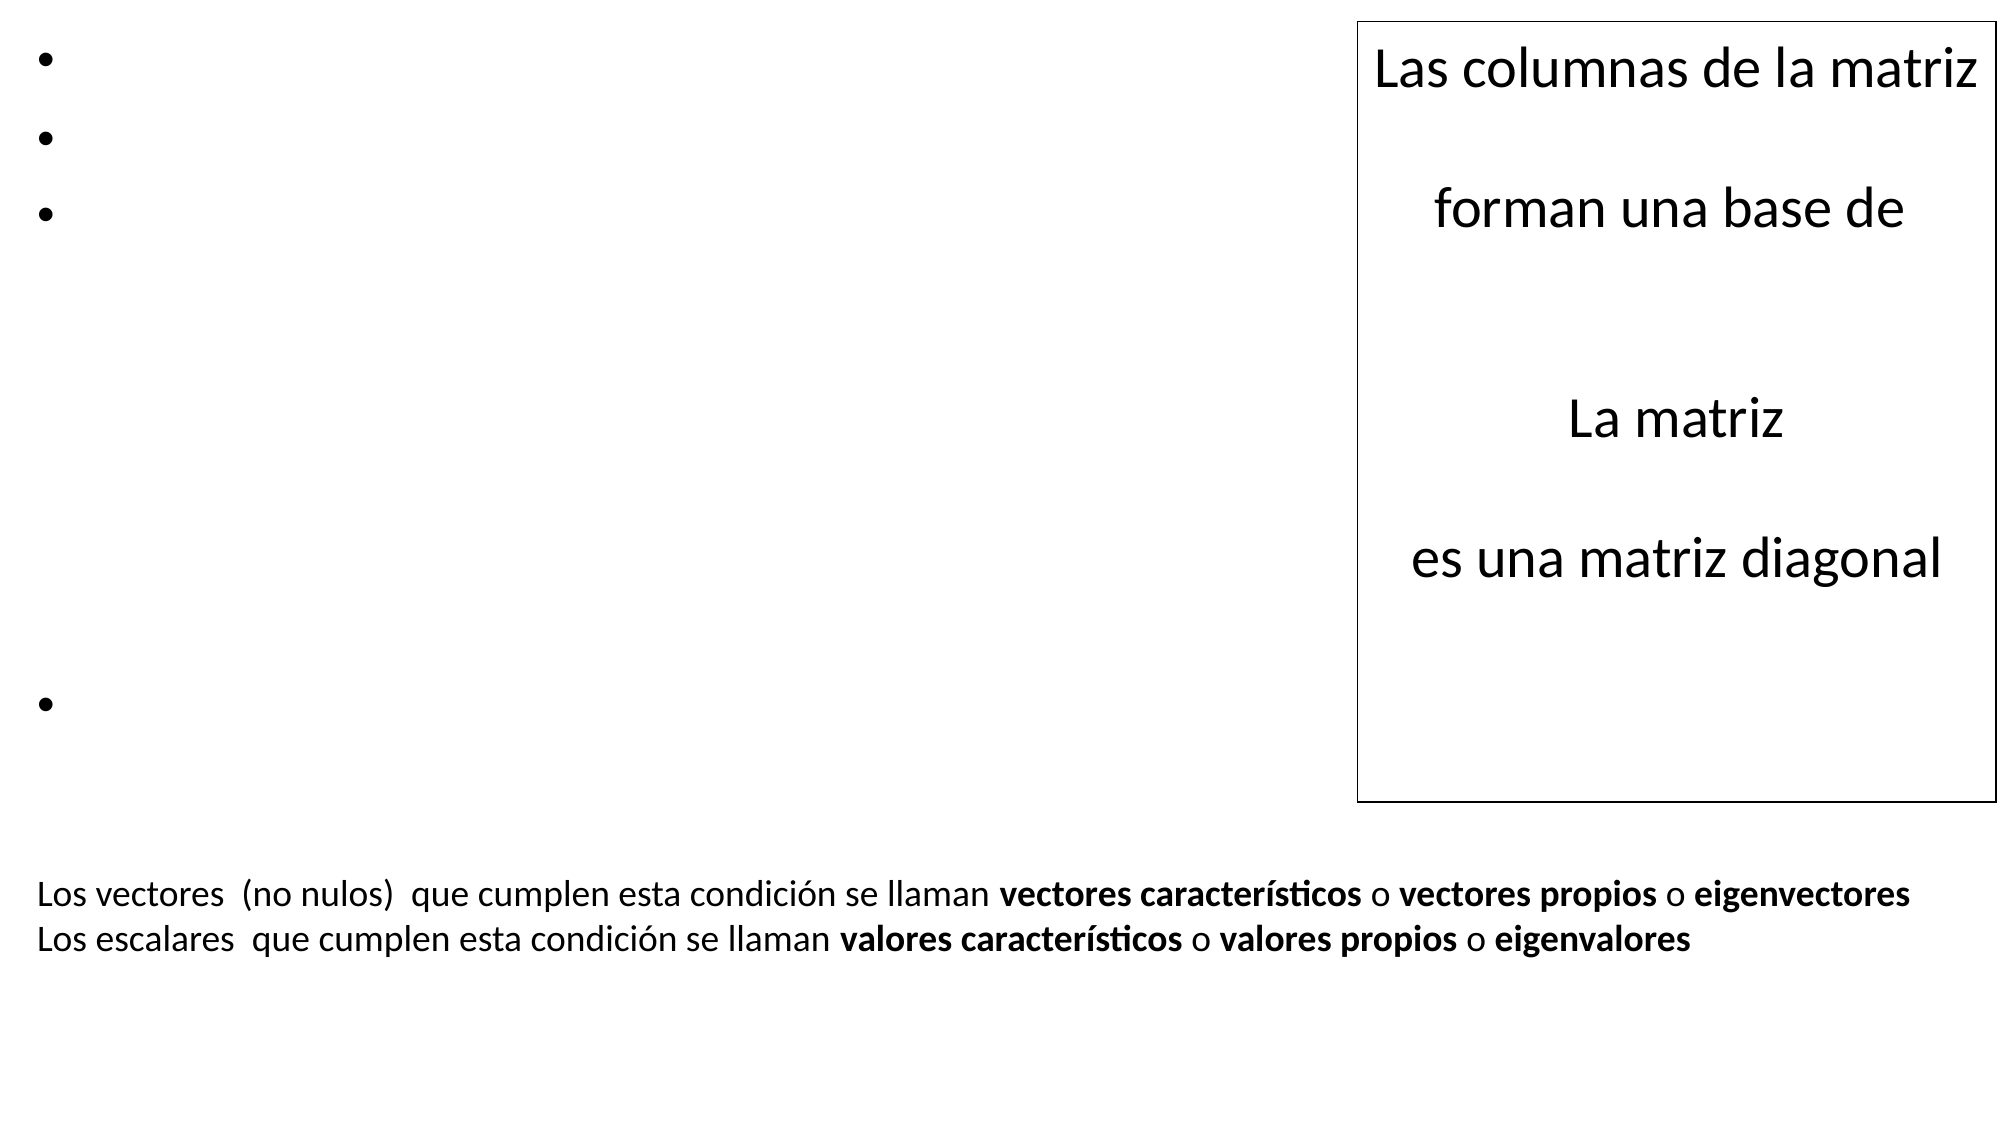

#
Las columnas de la matriz
forman una base de
La matriz
es una matriz diagonal
Los vectores (no nulos) que cumplen esta condición se llaman vectores característicos o vectores propios o eigenvectores
Los escalares que cumplen esta condición se llaman valores característicos o valores propios o eigenvalores